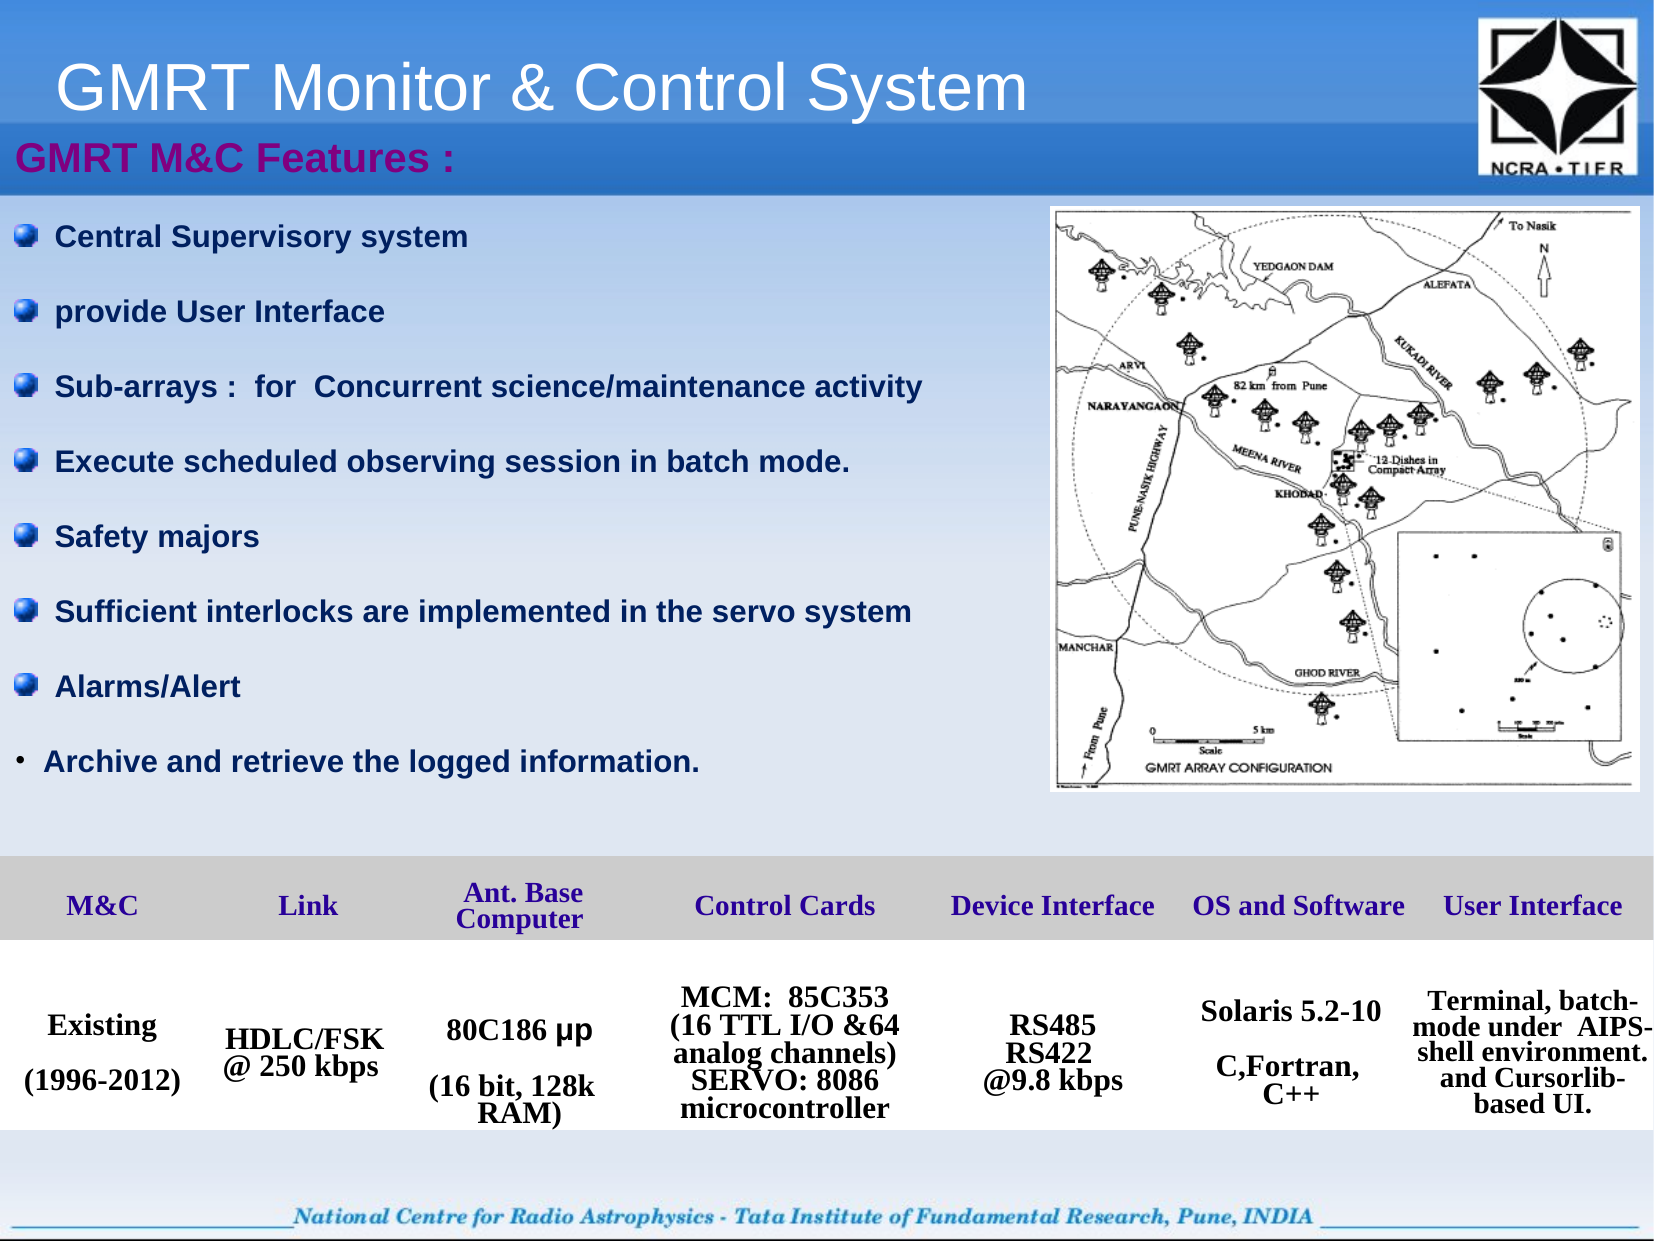

GMRT Monitor & Control System
GMRT M&C Features :
 Central Supervisory system
 provide User Interface
 Sub-arrays : for Concurrent science/maintenance activity
 Execute scheduled observing session in batch mode.
 Safety majors
 Sufficient interlocks are implemented in the servo system
 Alarms/Alert
 Archive and retrieve the logged information.
| M&C | Link | Ant. Base Computer | Control Cards | Device Interface | OS and Software | User Interface |
| --- | --- | --- | --- | --- | --- | --- |
| Existing (1996-2012) | HDLC/FSK @ 250 kbps | 80C186 μp (16 bit, 128k RAM) | MCM: 85C353 (16 TTL I/O &64 analog channels) SERVO: 8086 microcontroller | RS485 RS422 @9.8 kbps | Solaris 5.2-10 C,Fortran, C++ | Terminal, batch-mode under AIPS-shell environment. and Cursorlib-based UI. |